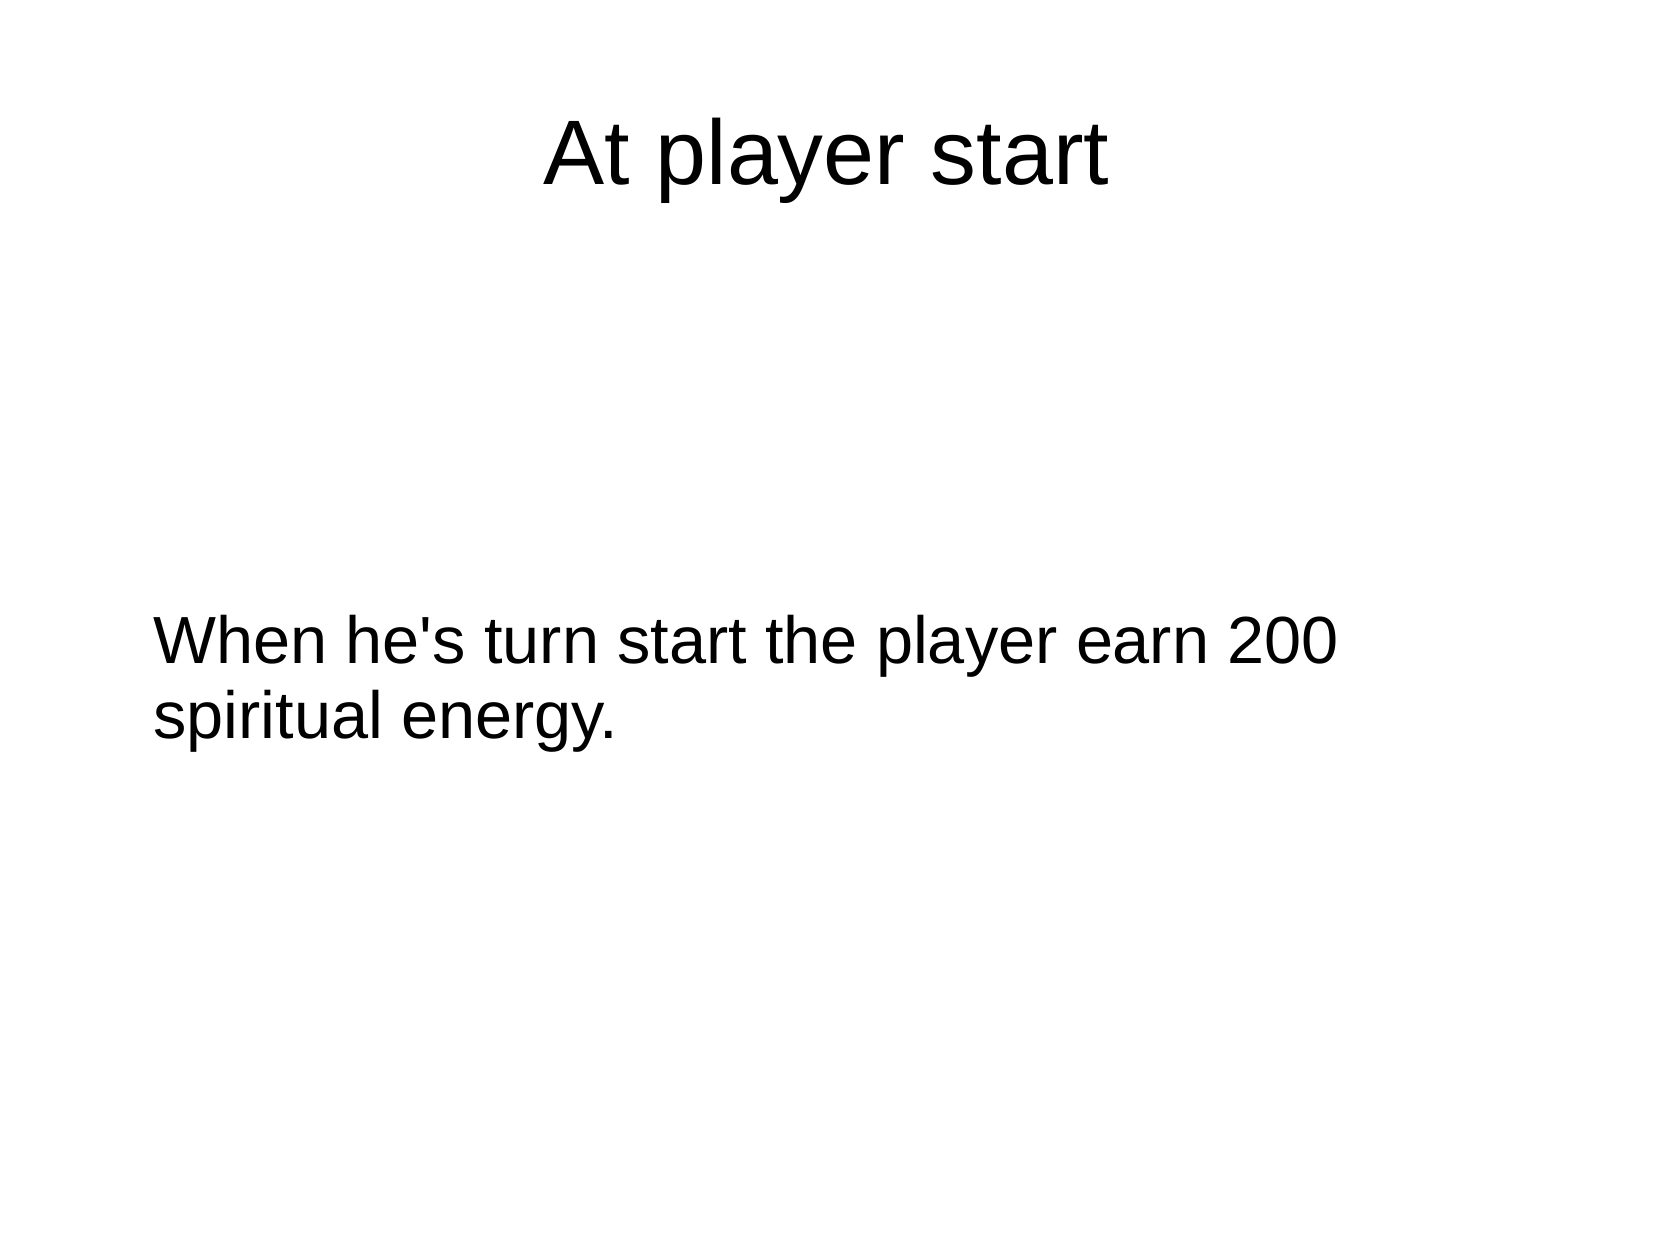

# At player start
When he's turn start the player earn 200 spiritual energy.